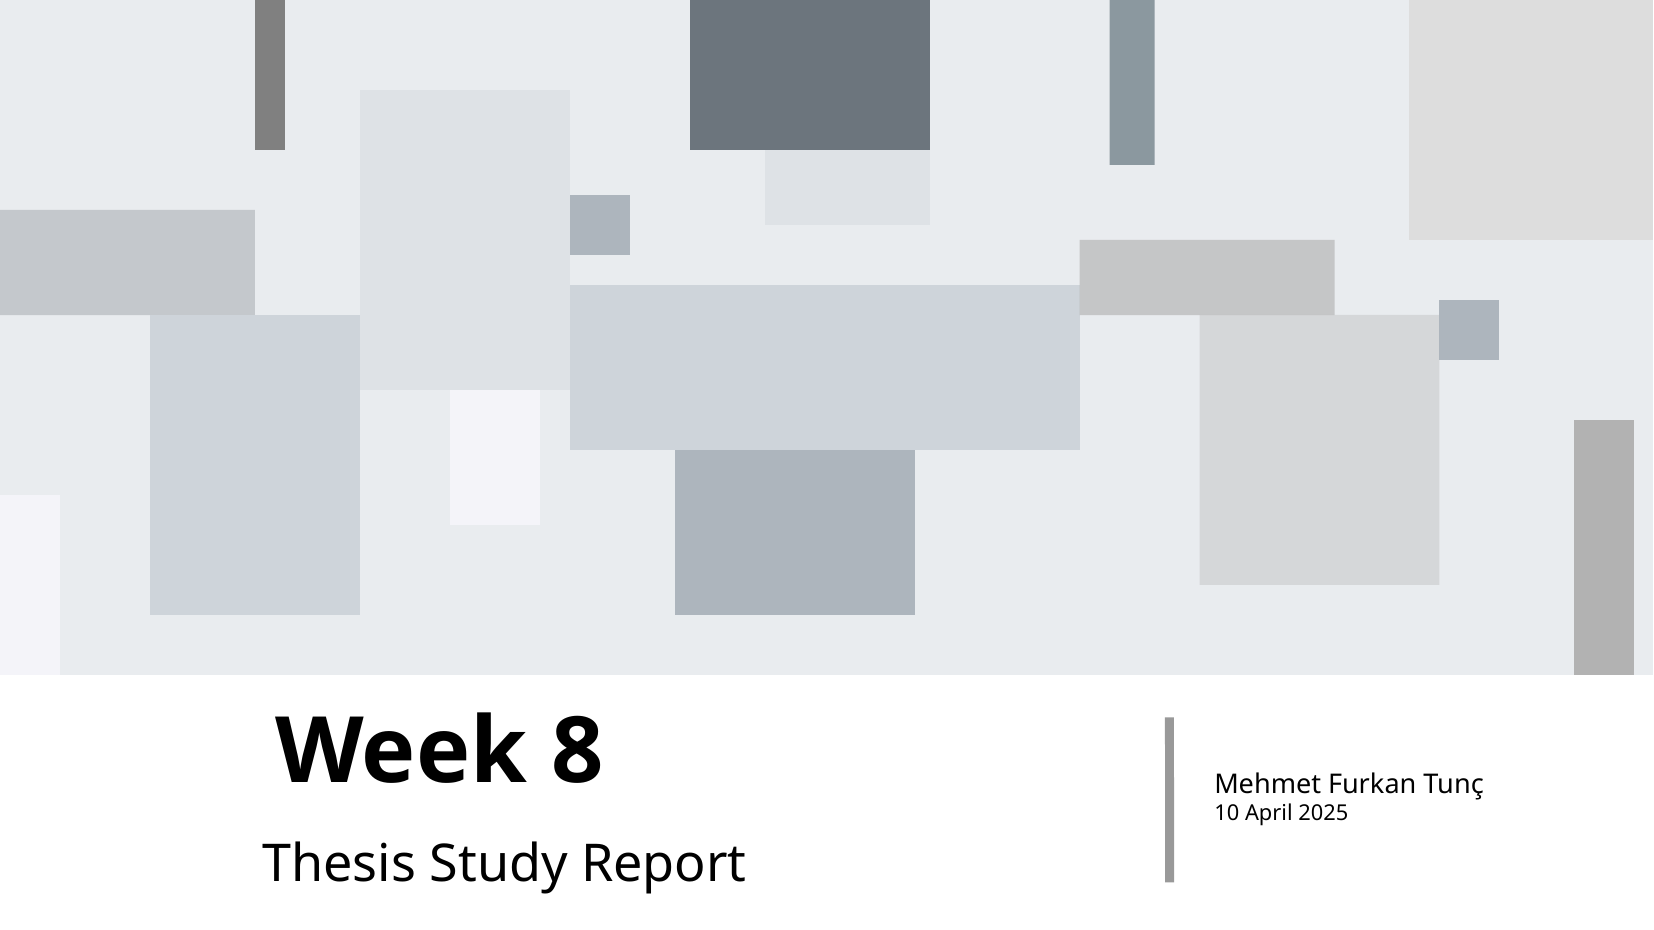

# Week 8
Mehmet Furkan Tunç
10 April 2025
Thesis Study Report